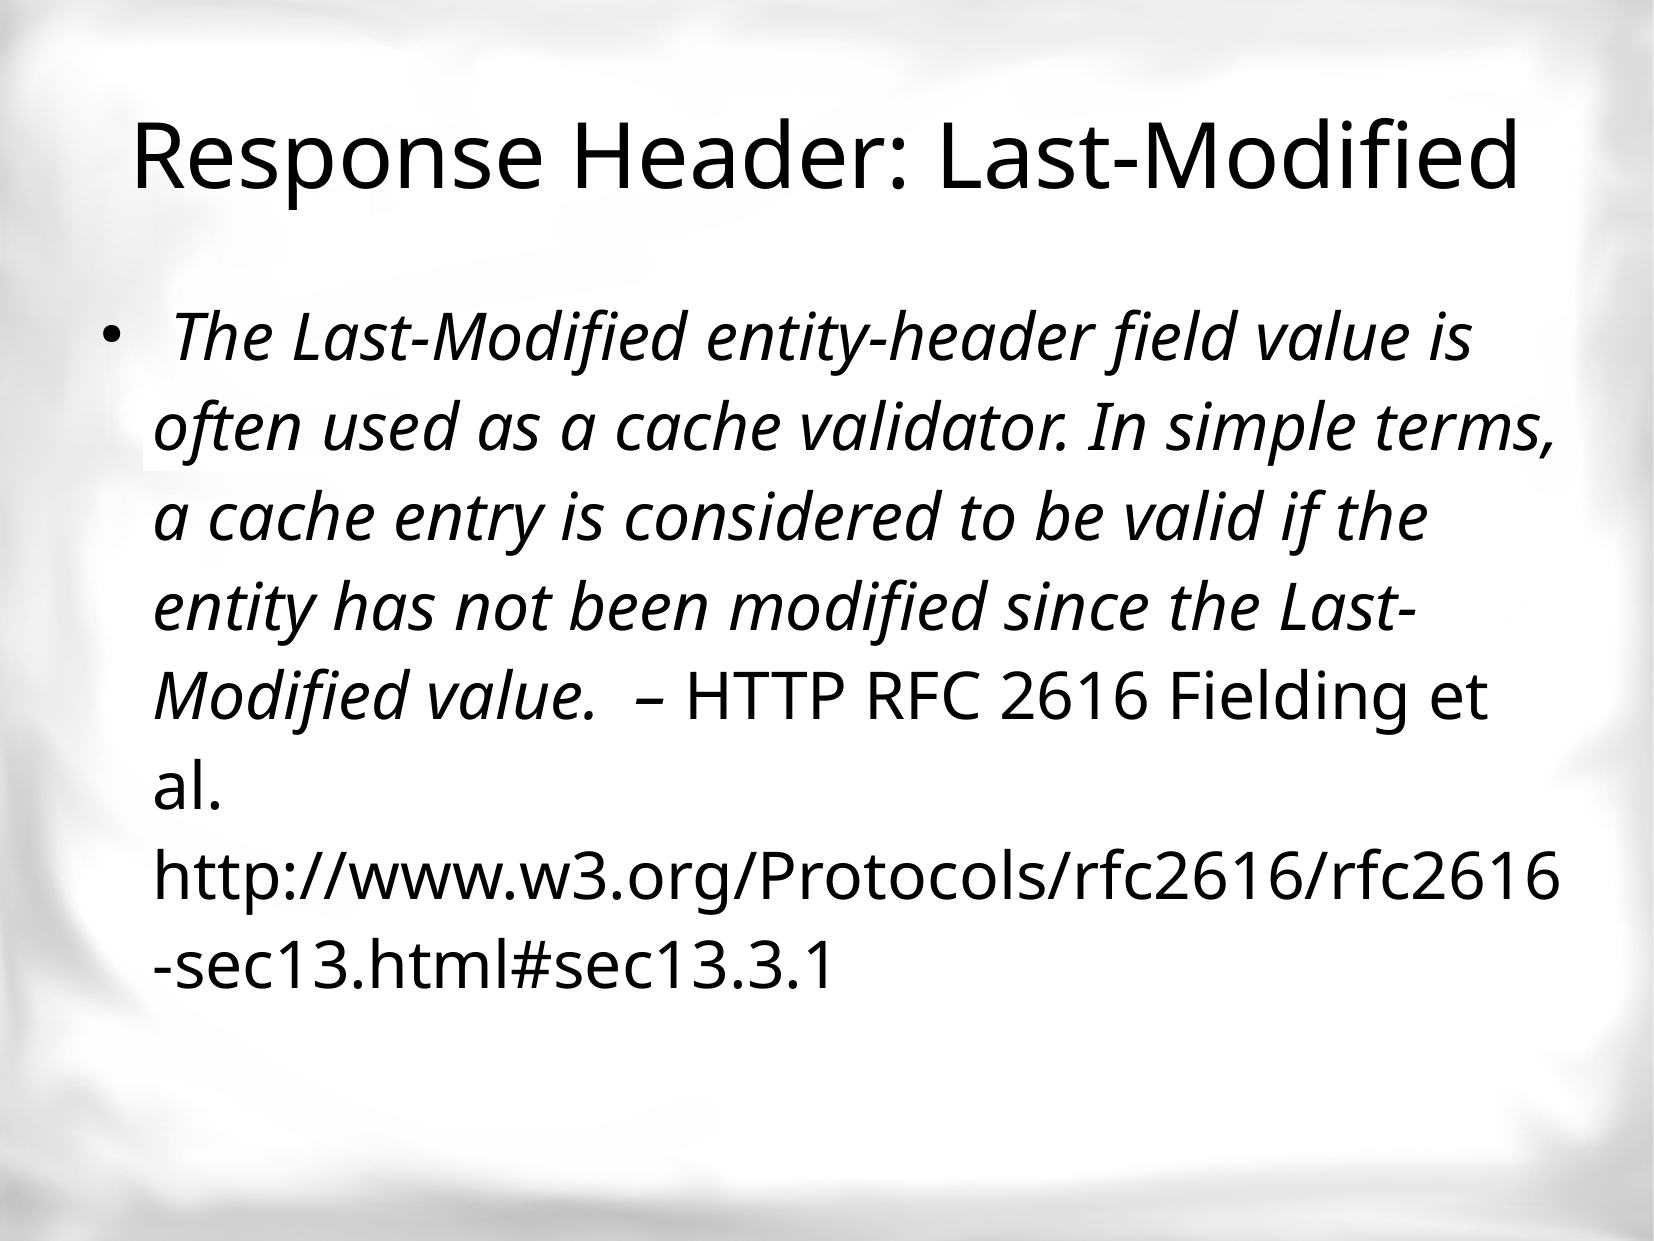

# Response Header: Last-Modified
 The Last-Modified entity-header field value is often used as a cache validator. In simple terms, a cache entry is considered to be valid if the entity has not been modified since the Last-Modified value. – HTTP RFC 2616 Fielding et al. http://www.w3.org/Protocols/rfc2616/rfc2616-sec13.html#sec13.3.1